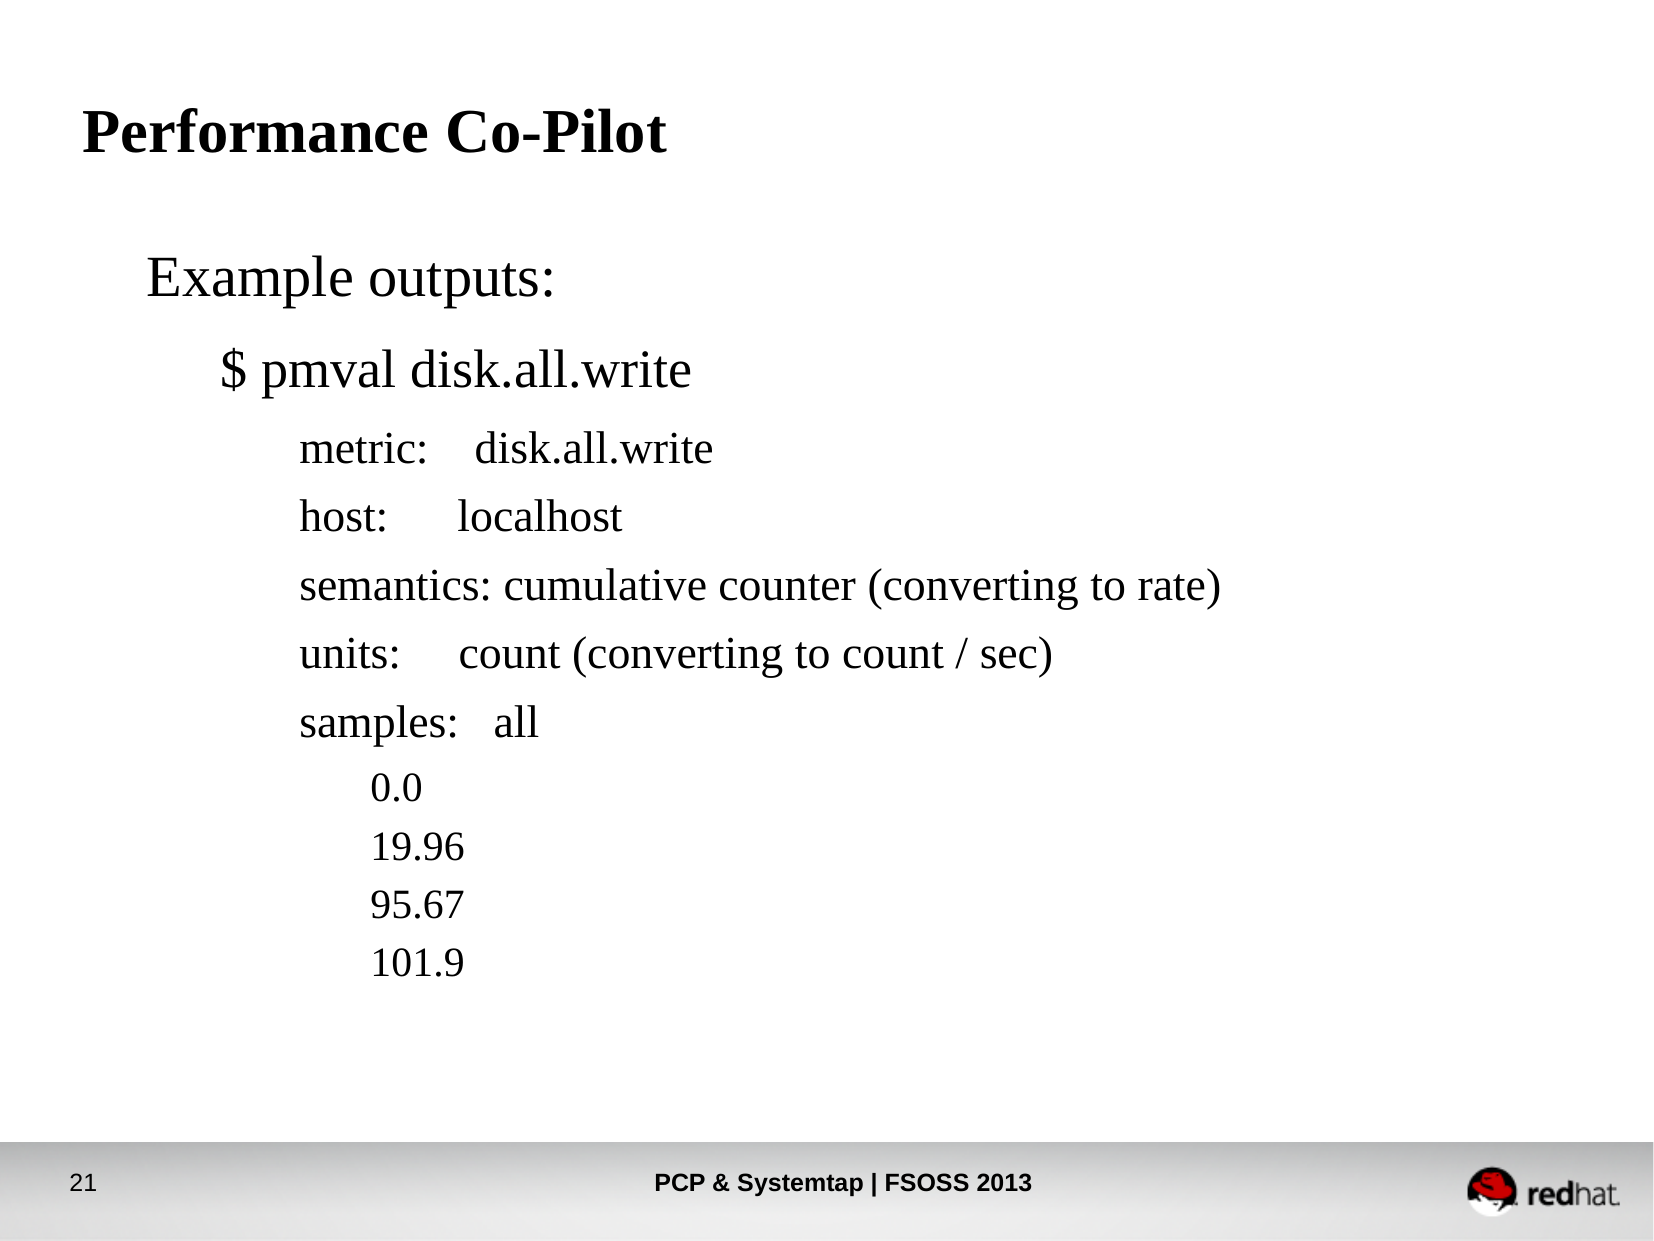

# Performance Co-Pilot
Example outputs:
$ pmval disk.all.write
metric: disk.all.write
host: localhost
semantics: cumulative counter (converting to rate)
units: count (converting to count / sec)
samples: all
0.0
19.96
95.67
101.9